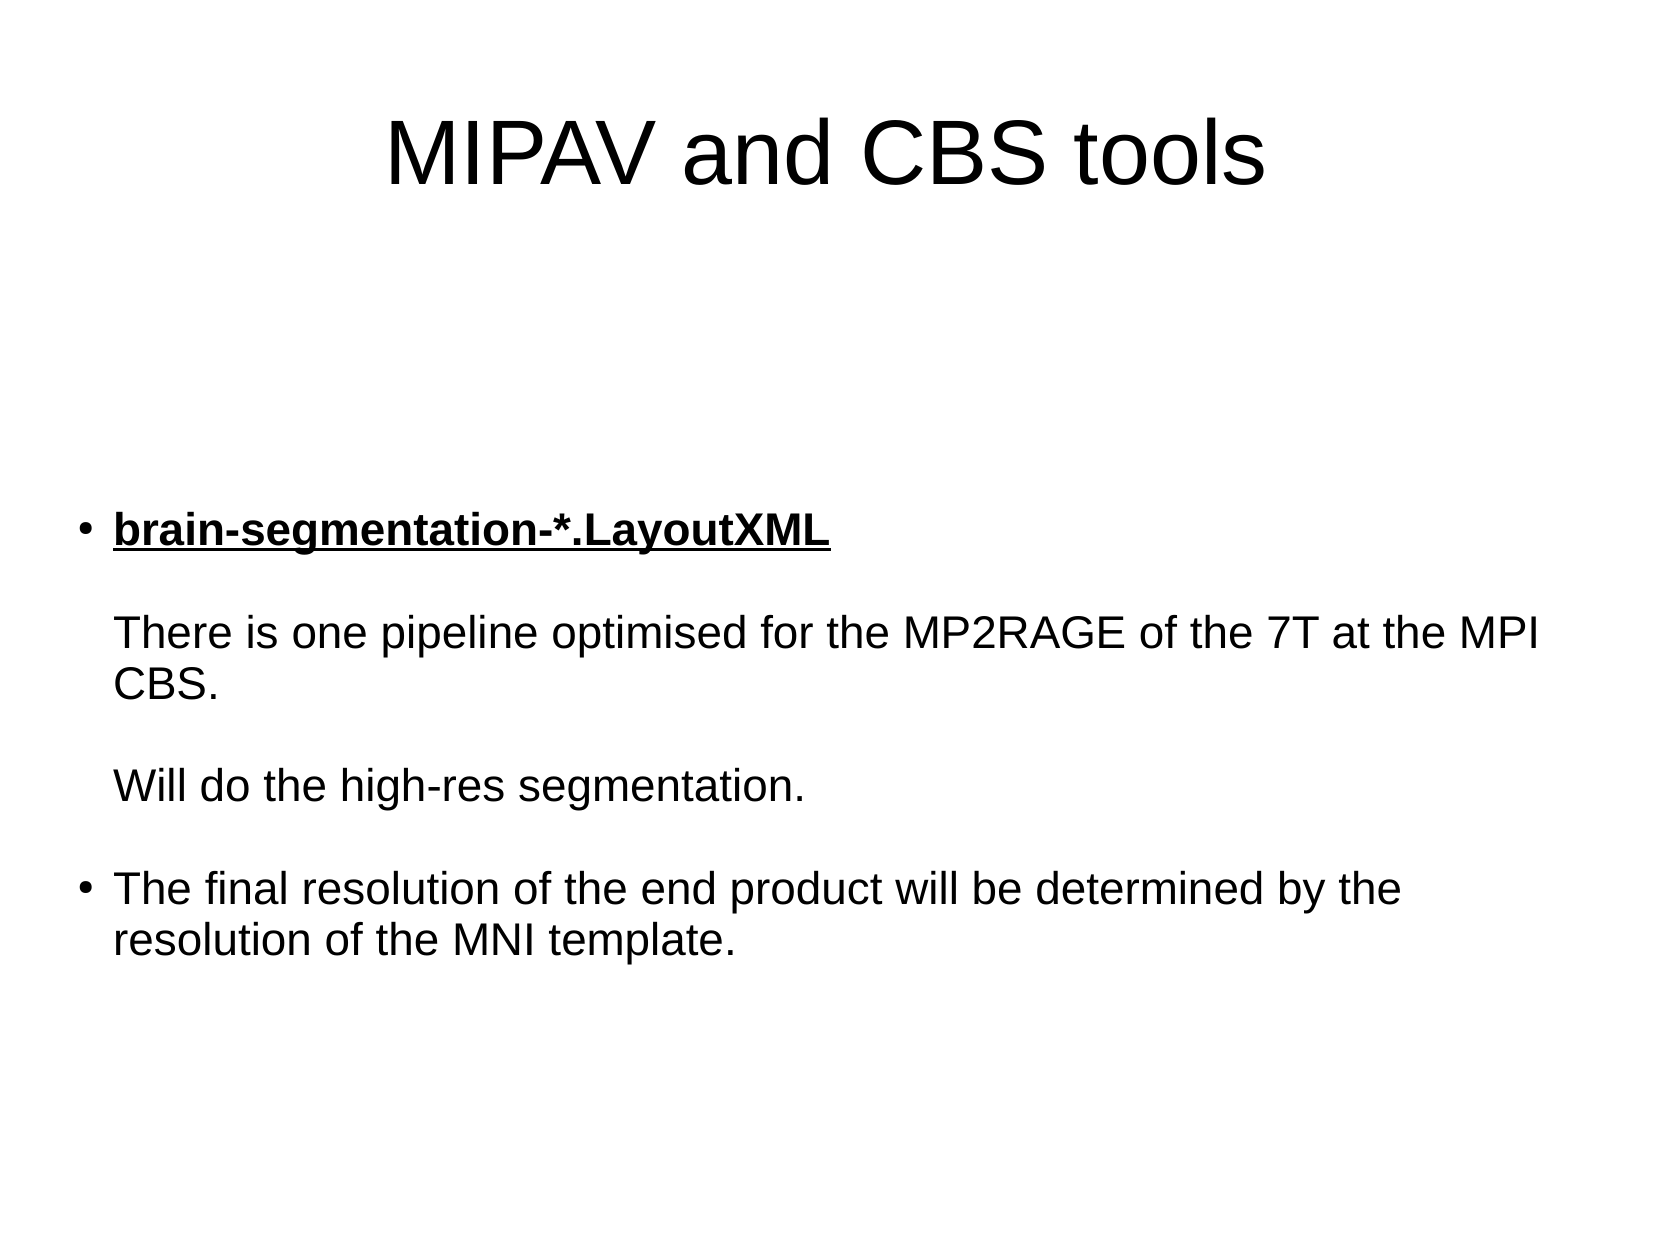

# MIPAV and CBS tools
brain-segmentation-*.LayoutXML
There is one pipeline optimised for the MP2RAGE of the 7T at the MPI CBS.
Will do the high-res segmentation.
The final resolution of the end product will be determined by the resolution of the MNI template.